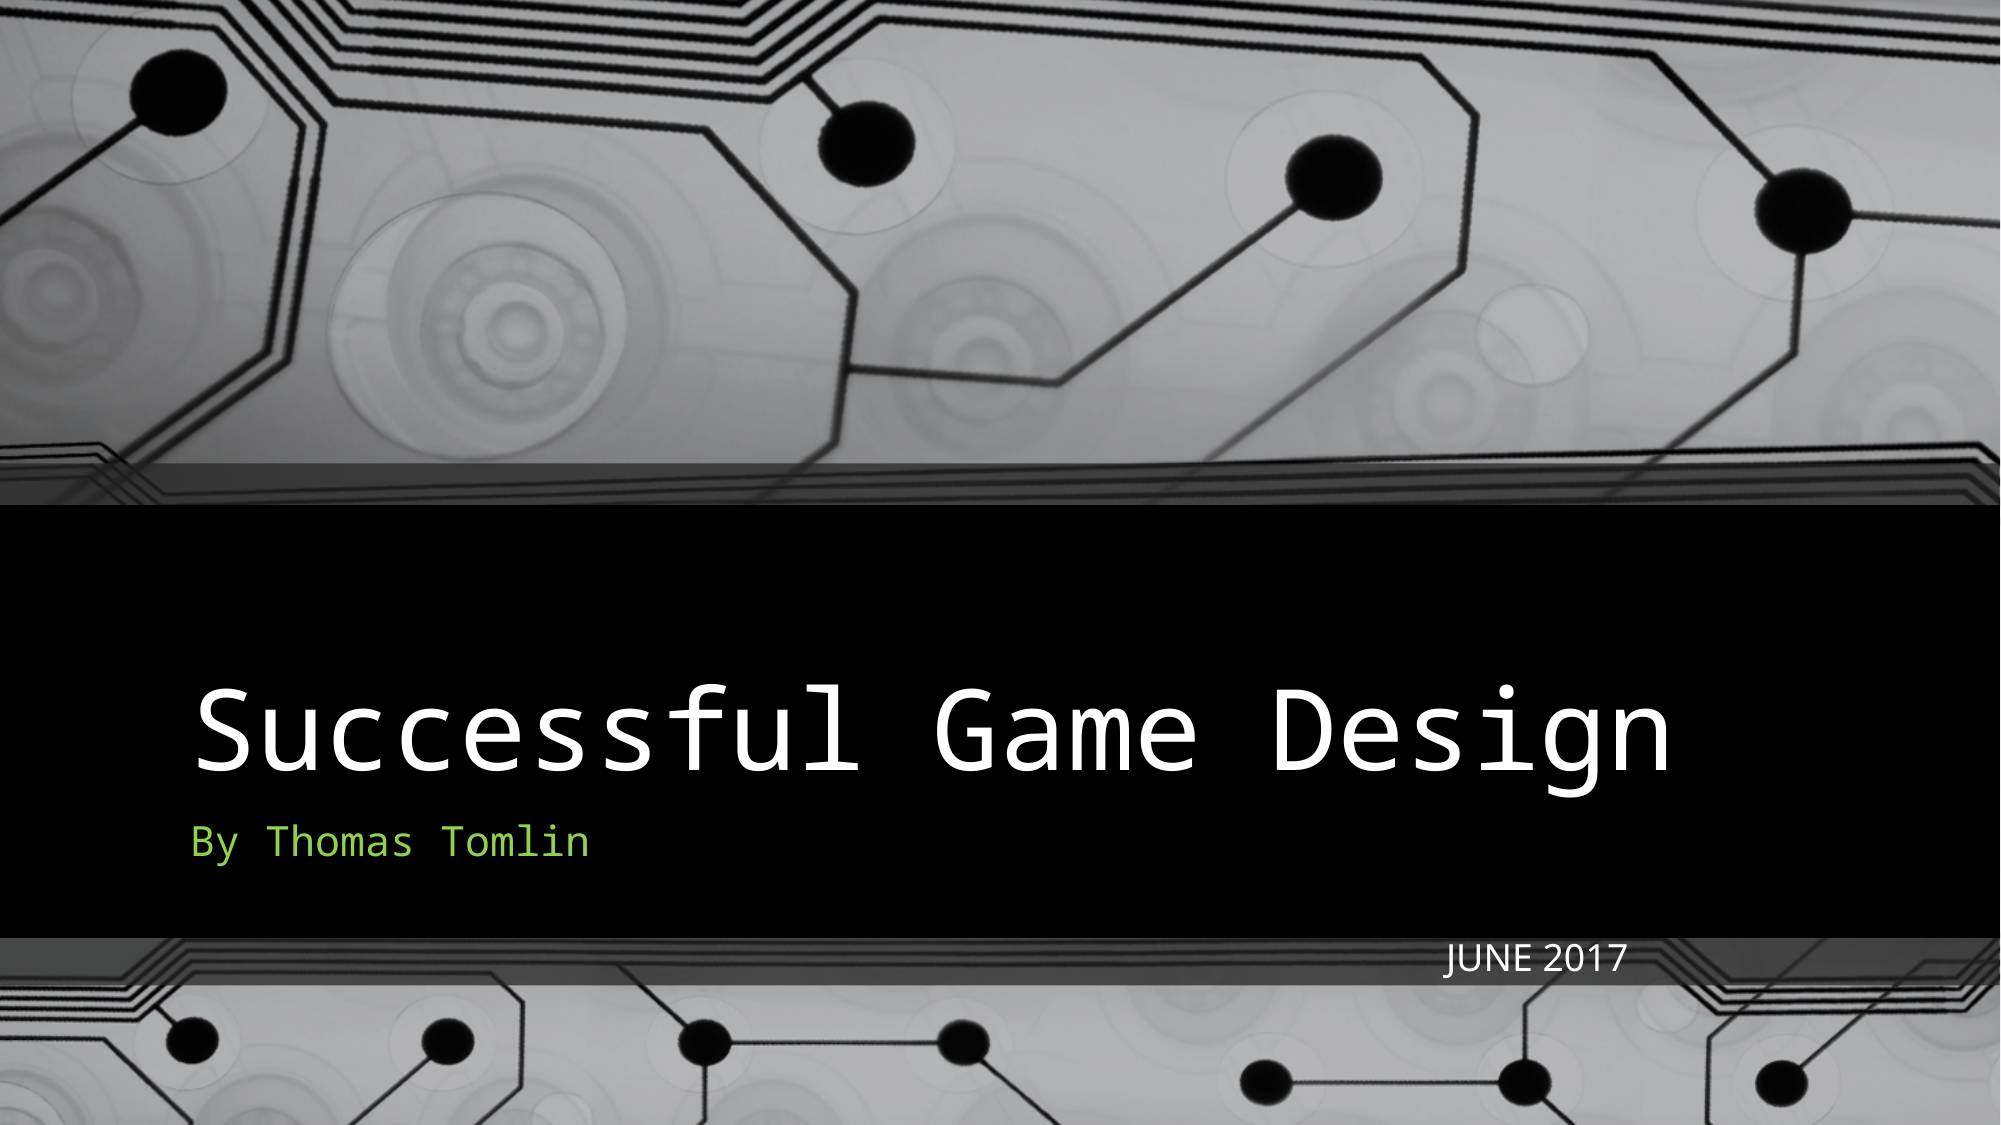

# Successful Game Design
By Thomas Tomlin
JUNE 2017